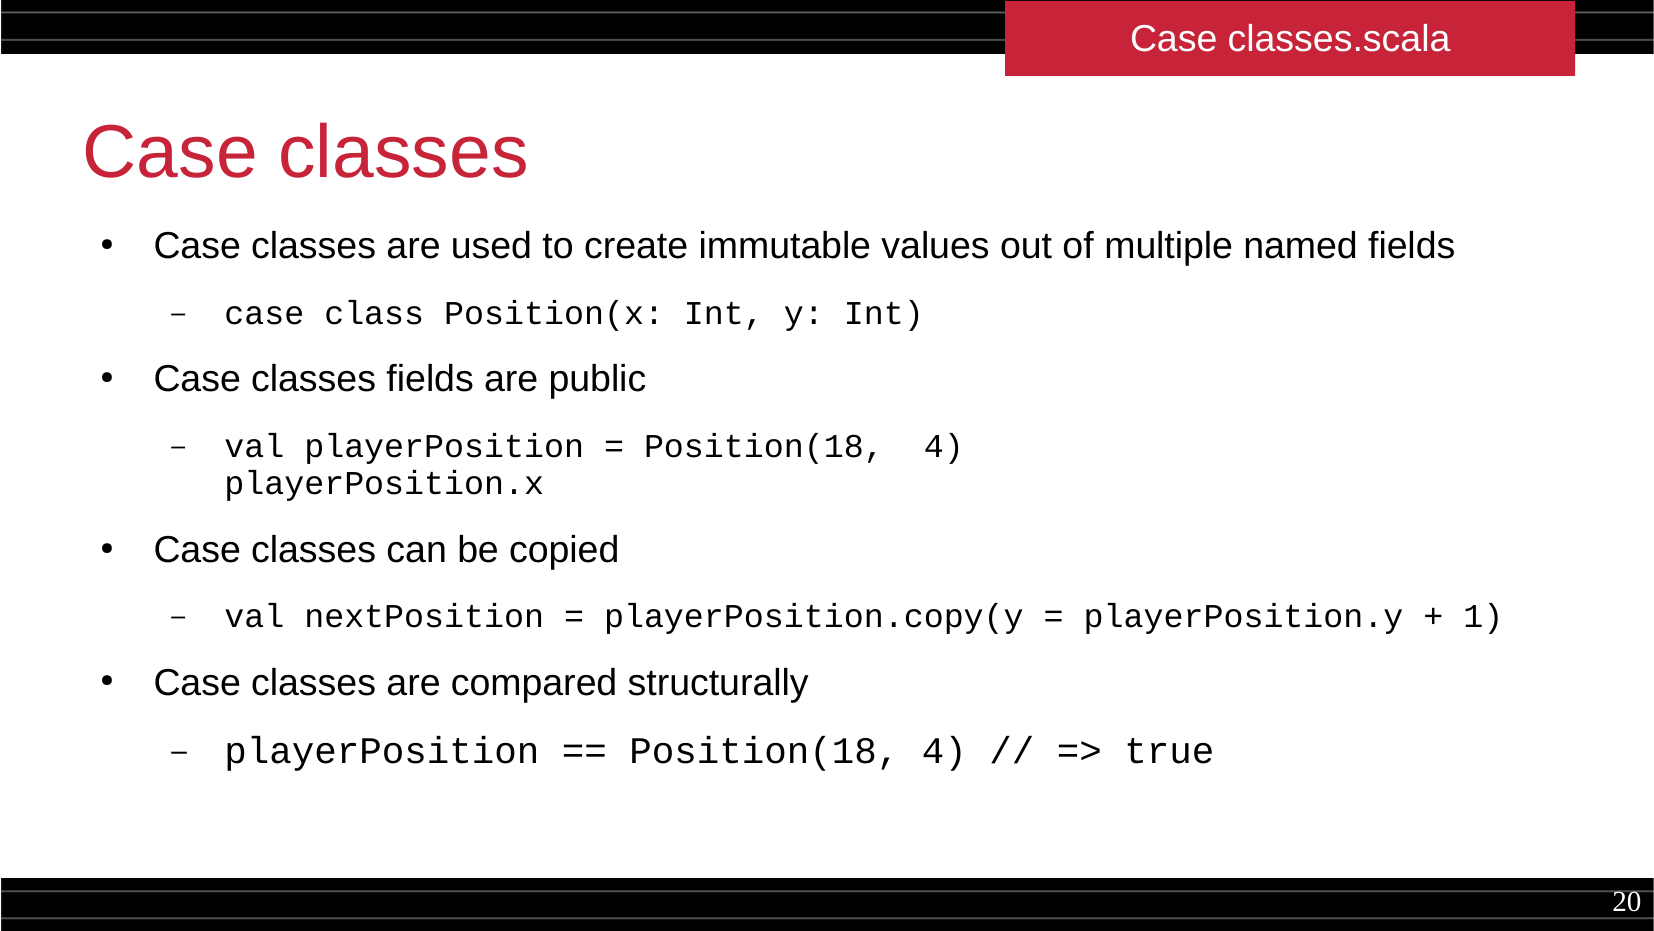

Case classes.scala
# Case classes
Case classes are used to create immutable values out of multiple named fields
case class Position(x: Int, y: Int)
Case classes fields are public
val playerPosition = Position(18, 4)
playerPosition.x
Case classes can be copied
val nextPosition = playerPosition.copy(y = playerPosition.y + 1)
Case classes are compared structurally
playerPosition == Position(18, 4) // => true